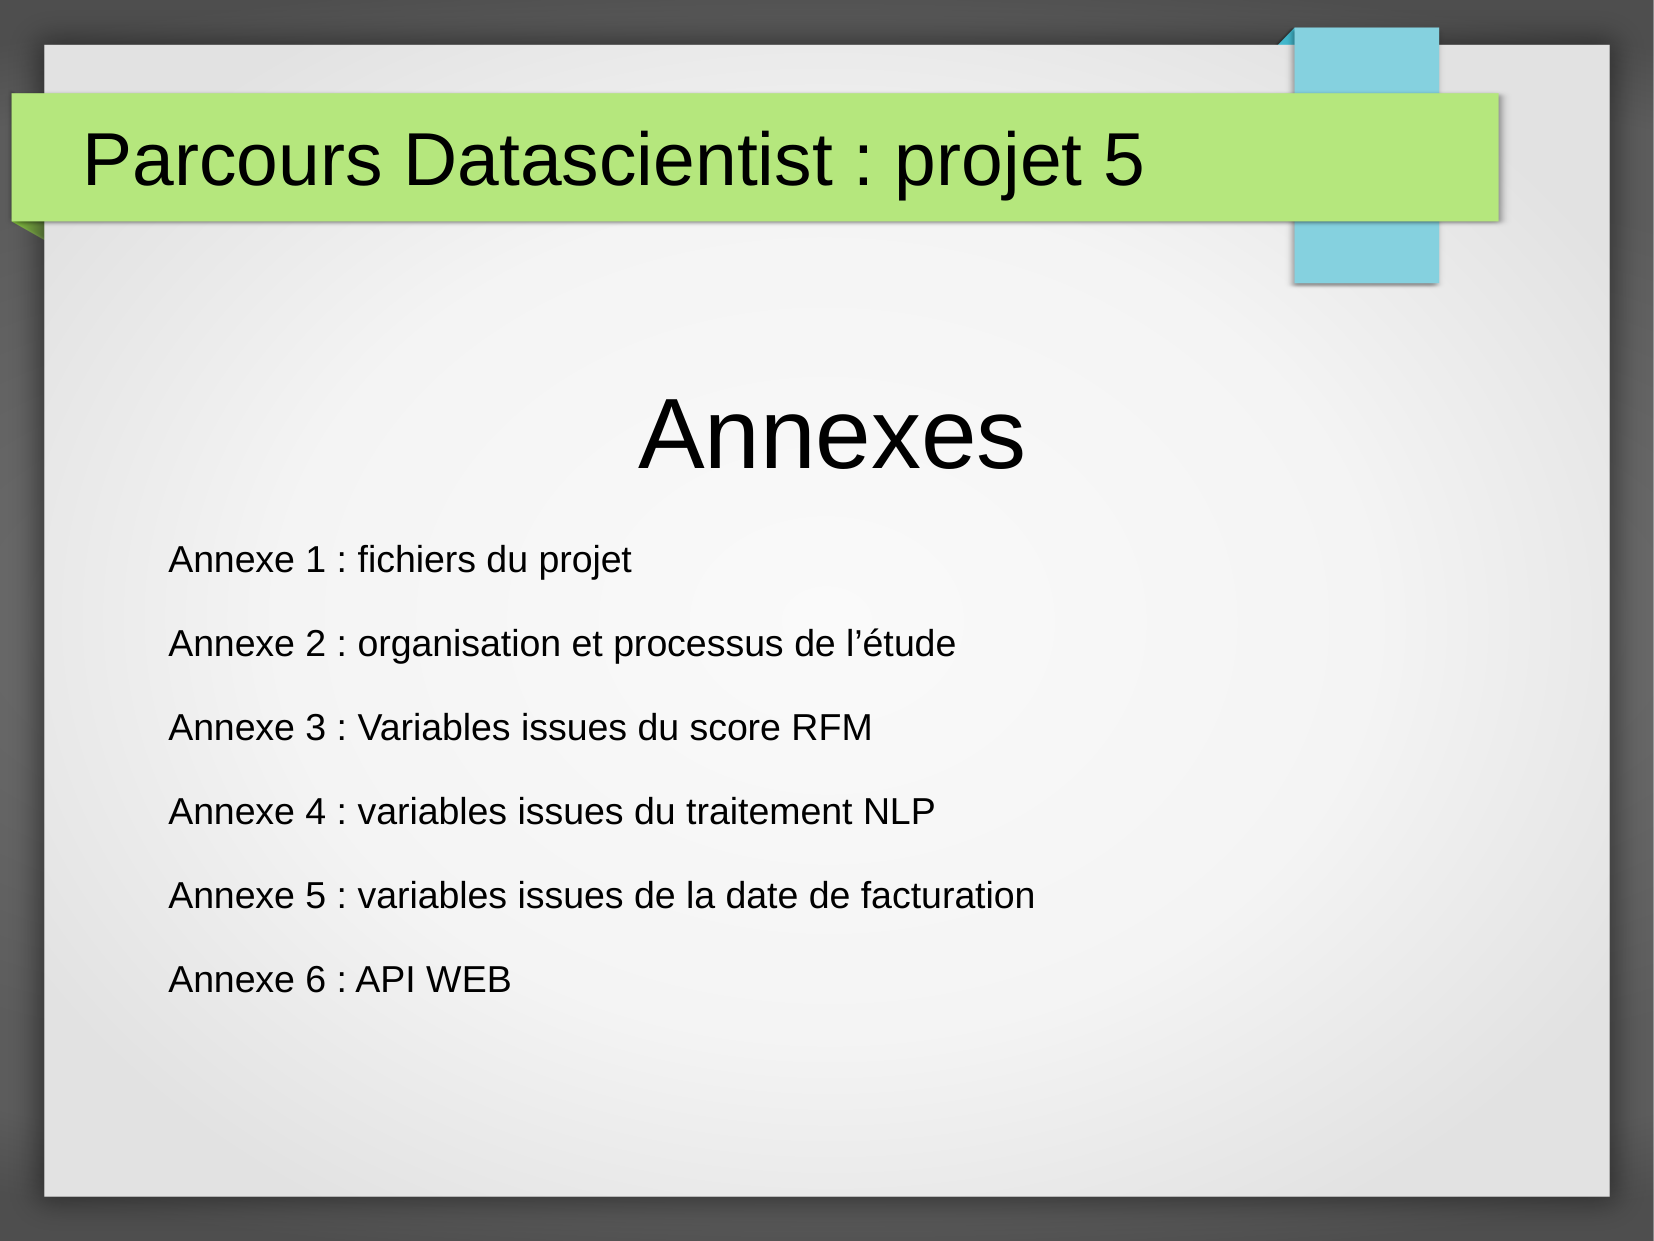

# Parcours Datascientist : projet 5
Annexes
Annexe 1 : fichiers du projet
Annexe 2 : organisation et processus de l’étude
Annexe 3 : Variables issues du score RFM
Annexe 4 : variables issues du traitement NLP
Annexe 5 : variables issues de la date de facturation
Annexe 6 : API WEB